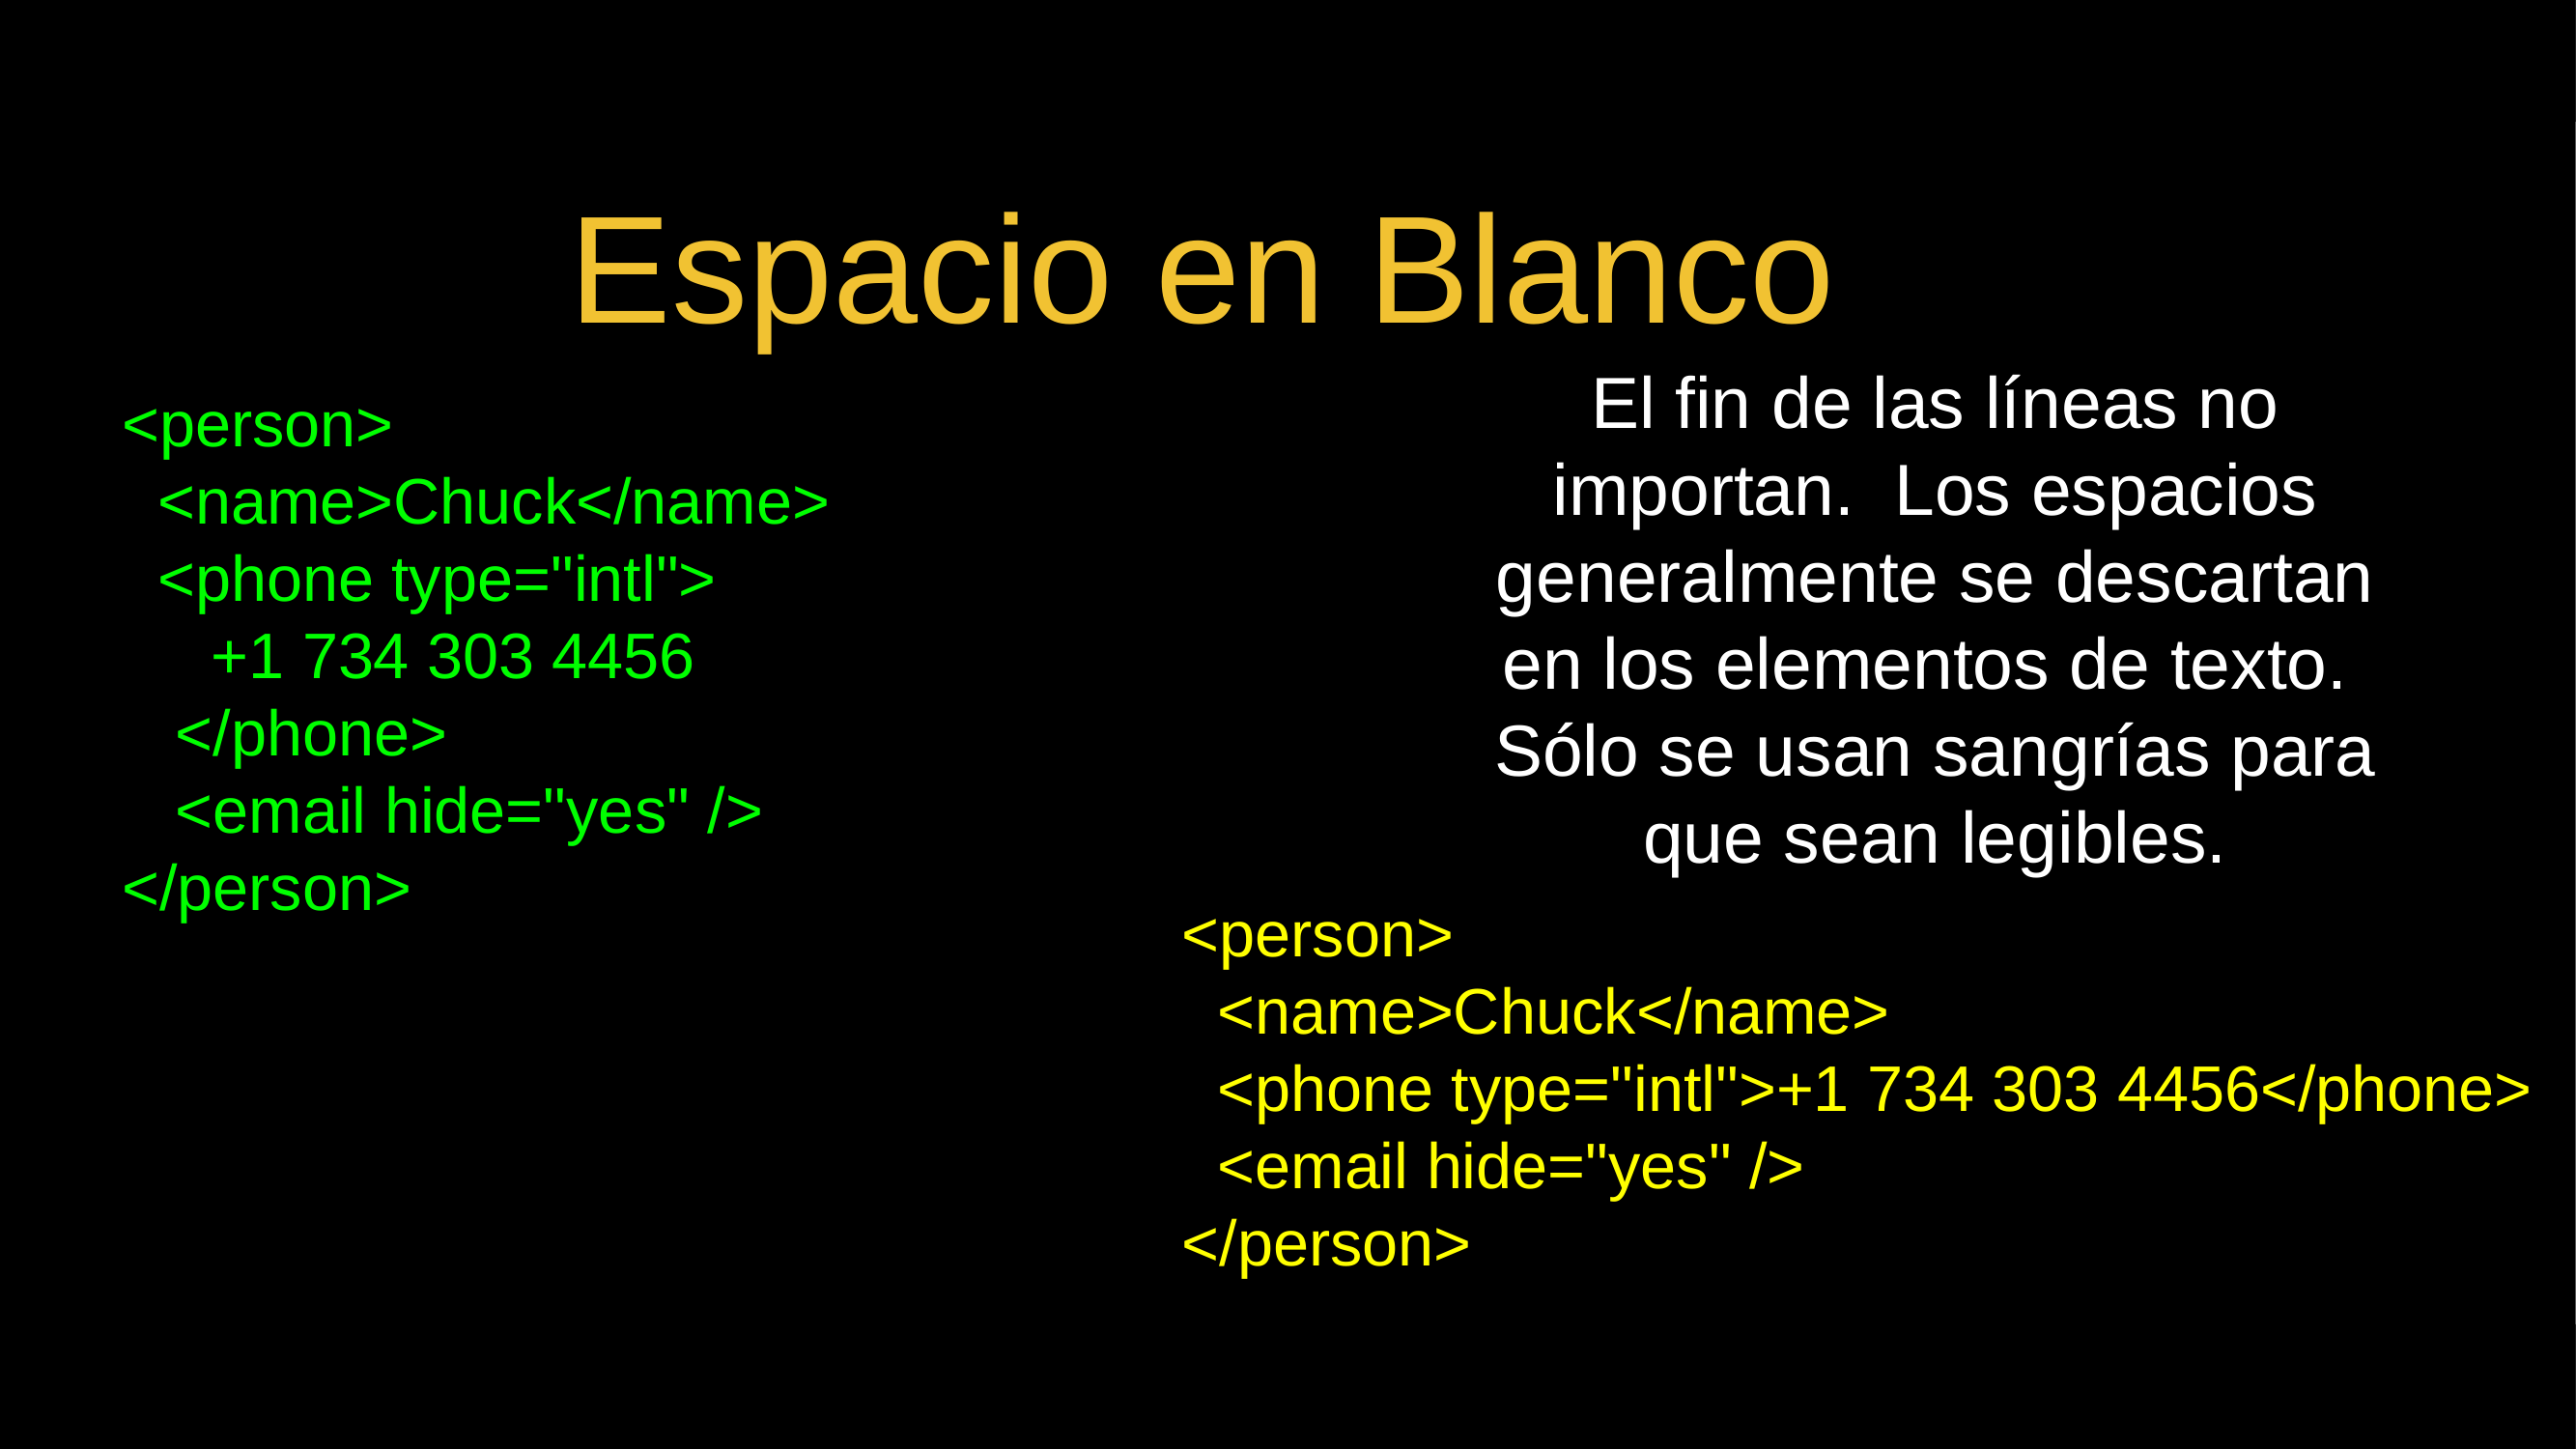

# Espacio en Blanco
<person>
 <name>Chuck</name>
 <phone type="intl">
 +1 734 303 4456
 </phone>
 <email hide="yes" />
</person>
El fin de las líneas no importan. Los espacios generalmente se descartan en los elementos de texto. Sólo se usan sangrías para que sean legibles.
<person>
 <name>Chuck</name>
 <phone type="intl">+1 734 303 4456</phone>
 <email hide="yes" />
</person>